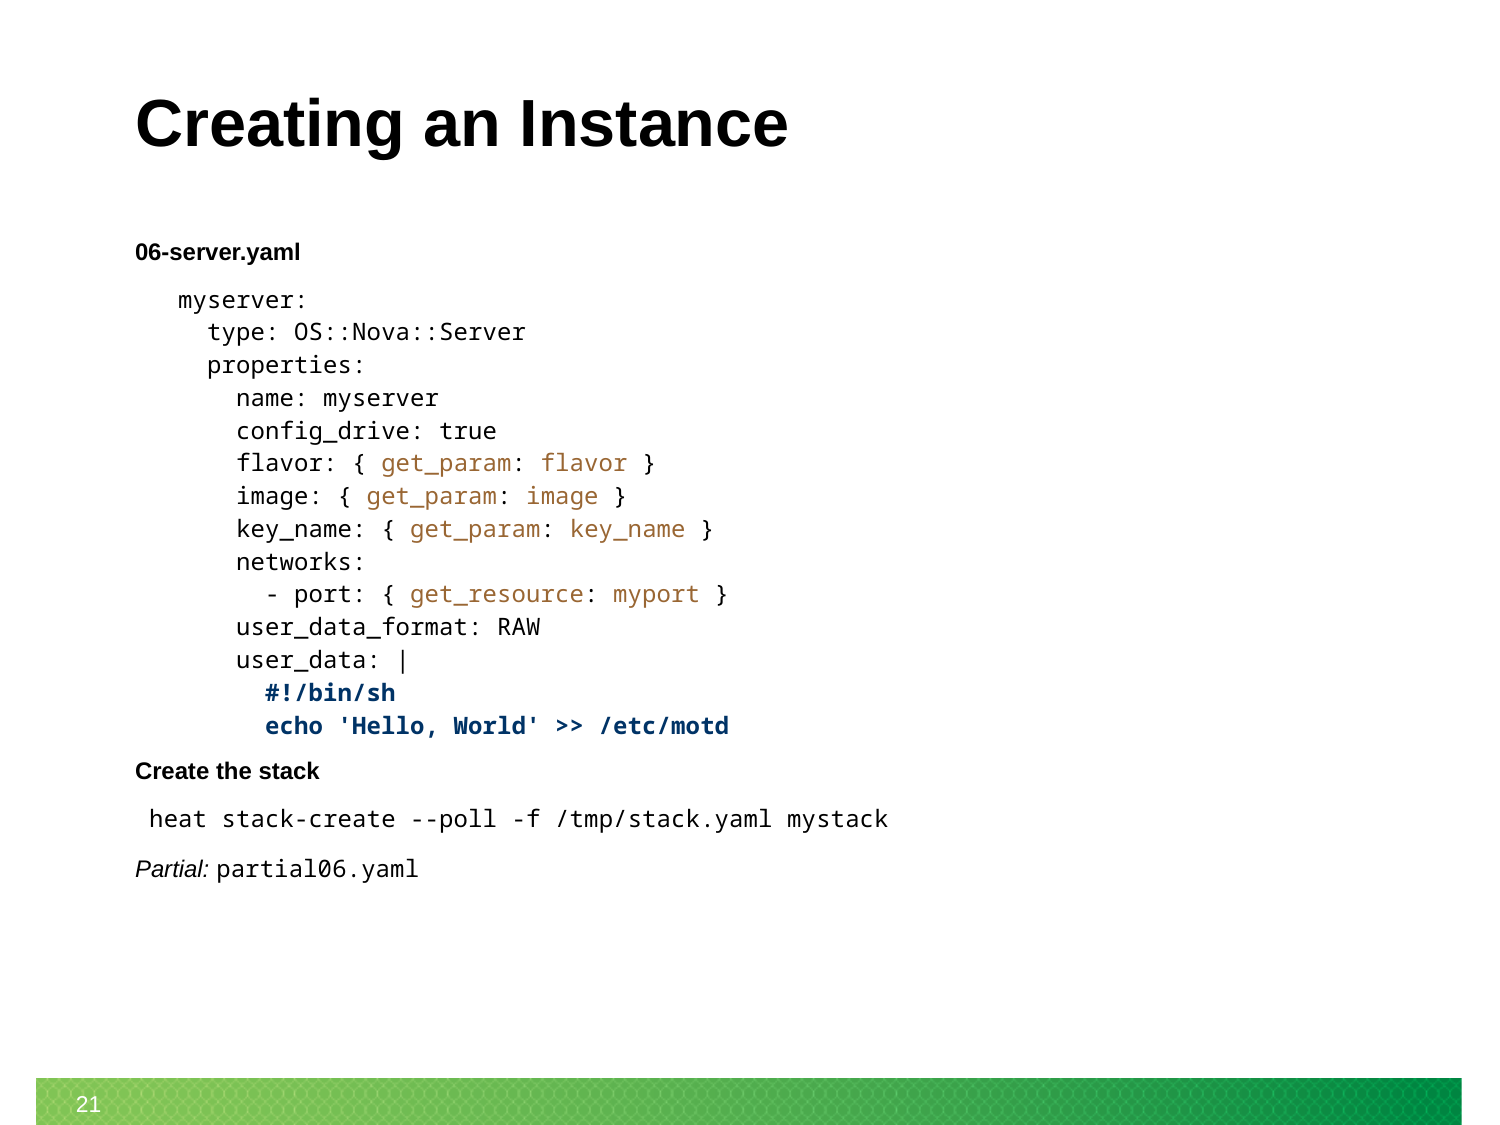

# Creating an Instance
06-server.yaml
 myserver:
 type: OS::Nova::Server
 properties:
 name: myserver
 config_drive: true
 flavor: { get_param: flavor }
 image: { get_param: image }
 key_name: { get_param: key_name }
 networks:
 - port: { get_resource: myport }
 user_data_format: RAW
 user_data: |
 #!/bin/sh
 echo 'Hello, World' >> /etc/motd
Create the stack
heat stack-create --poll -f /tmp/stack.yaml mystack
Partial: partial06.yaml